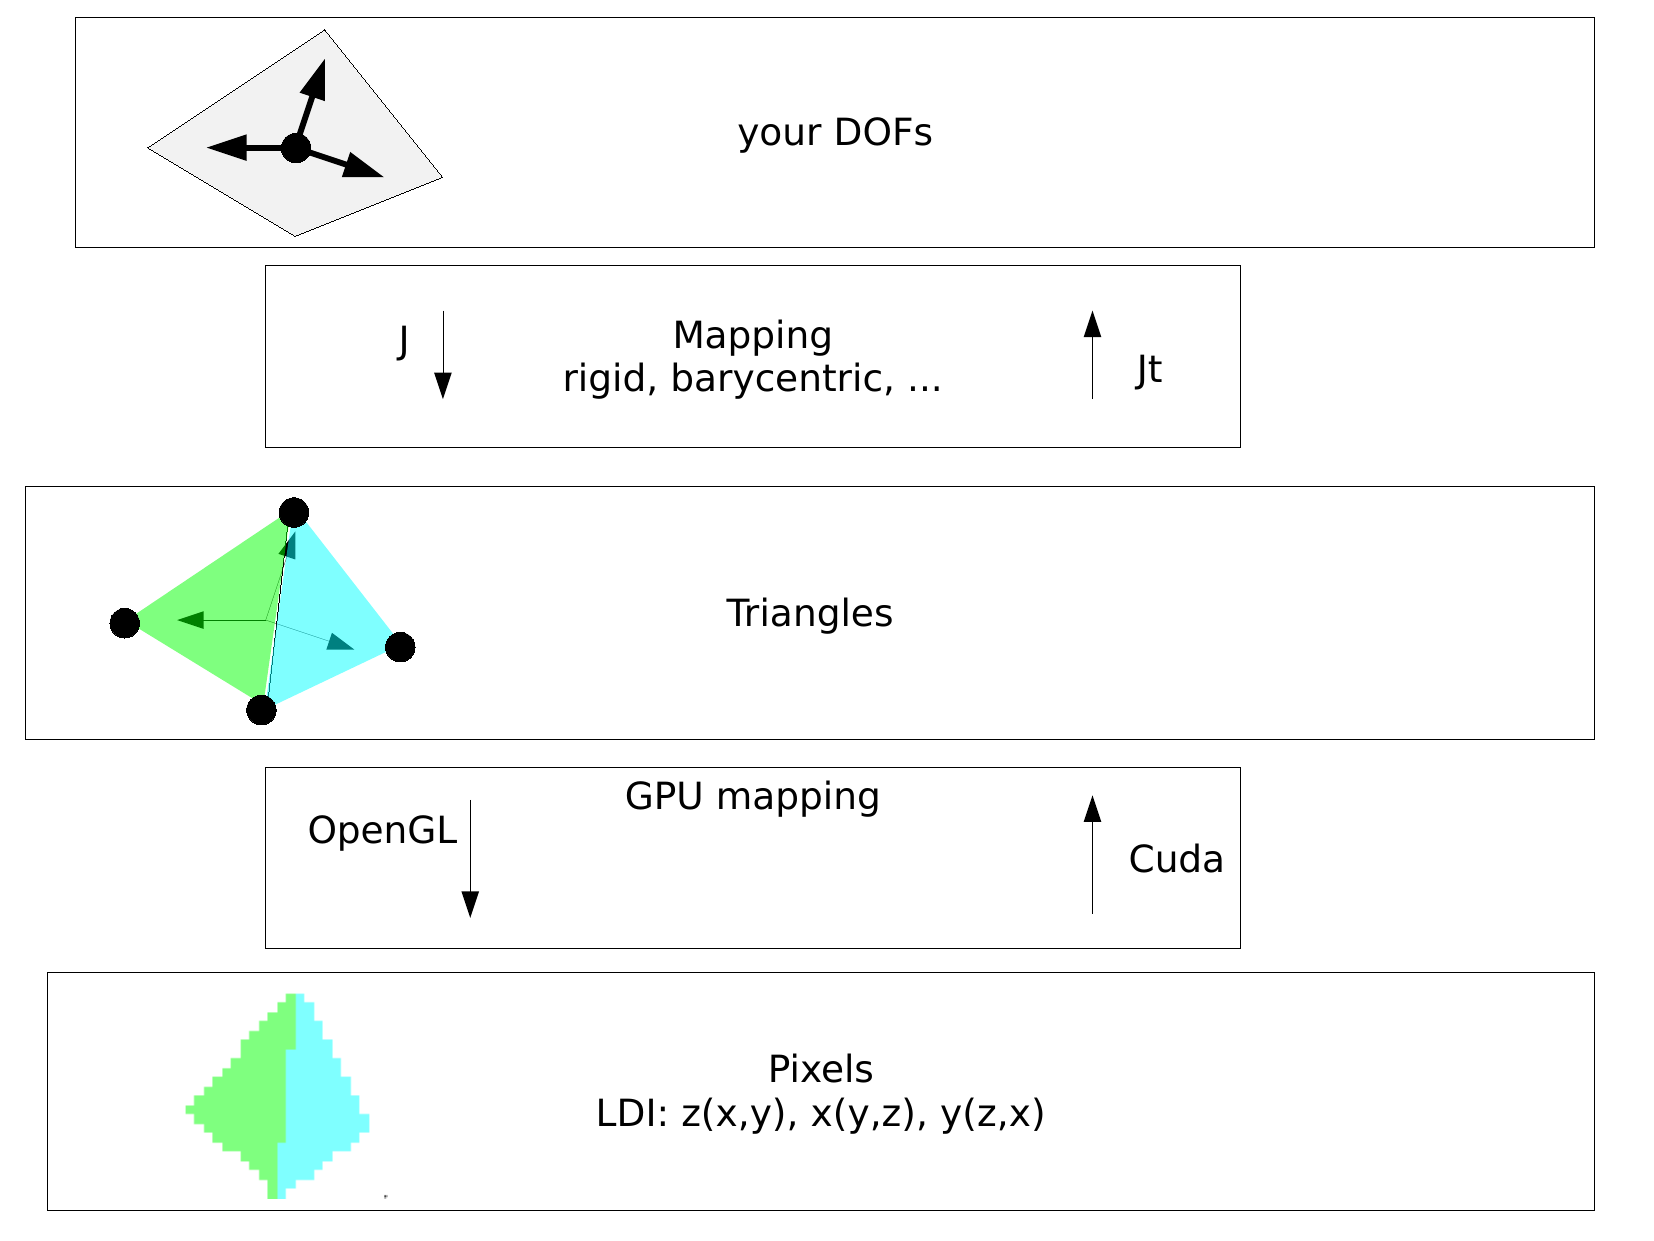

your DOFs
Mapping
rigid, barycentric, ...
J
Jt
Triangles
GPU mapping
OpenGL
Cuda
Pixels
LDI: z(x,y), x(y,z), y(z,x)